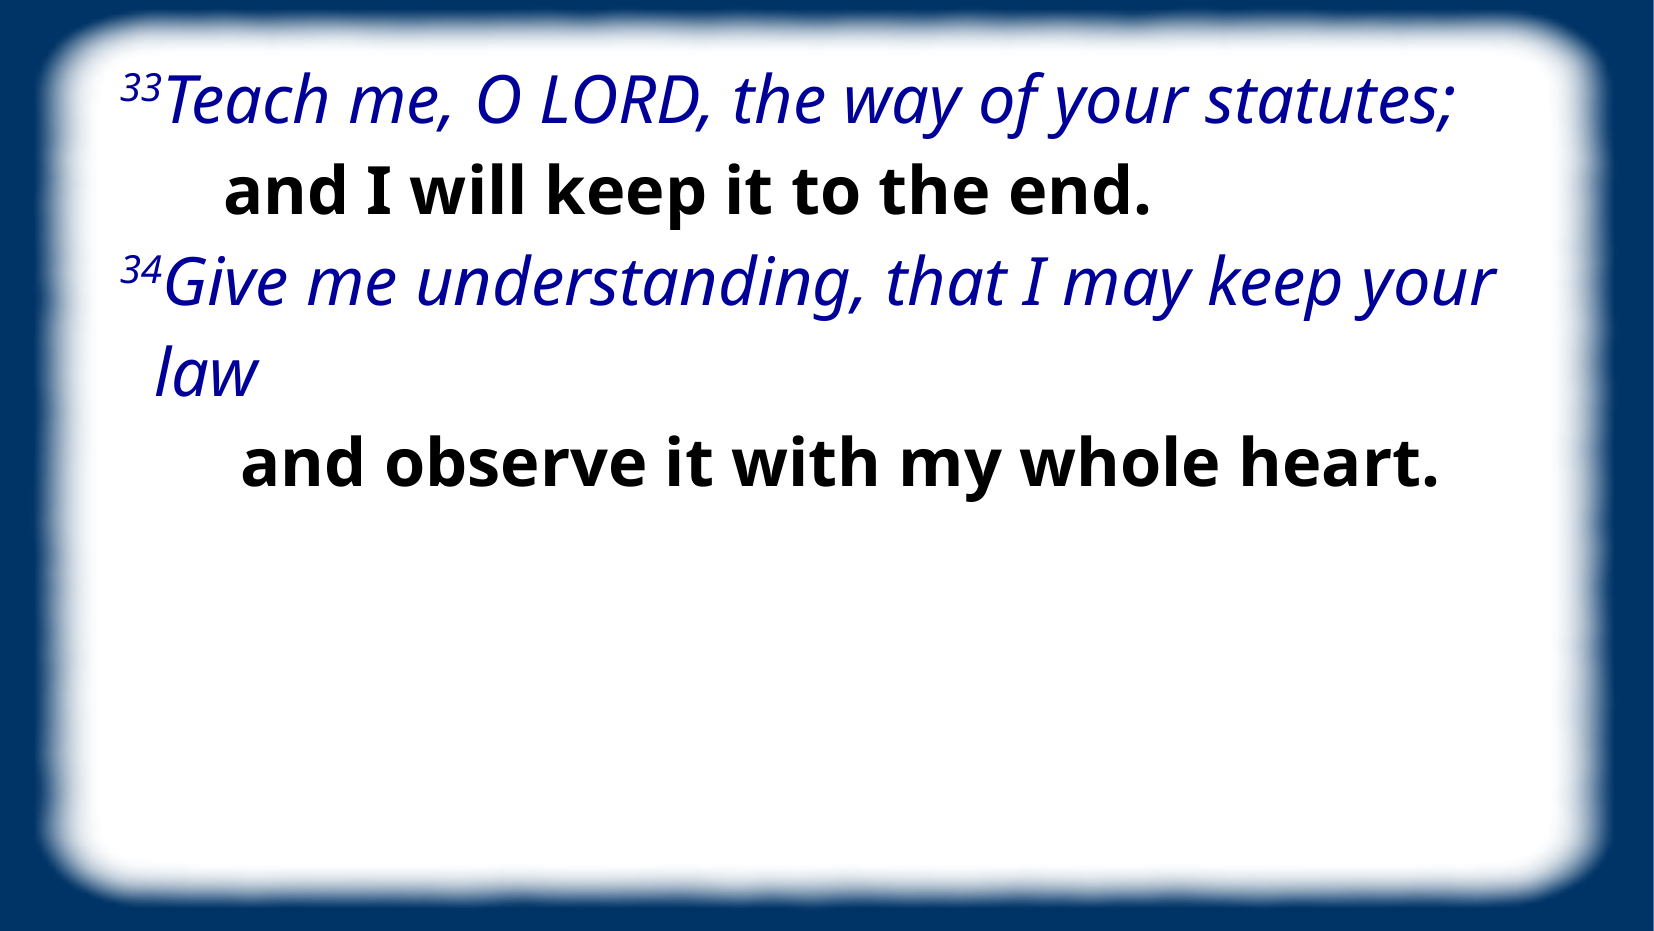

33Teach me, O LORD, the way of your statutes;
 and I will keep it to the end.
34Give me understanding, that I may keep your
 law
 and observe it with my whole heart.